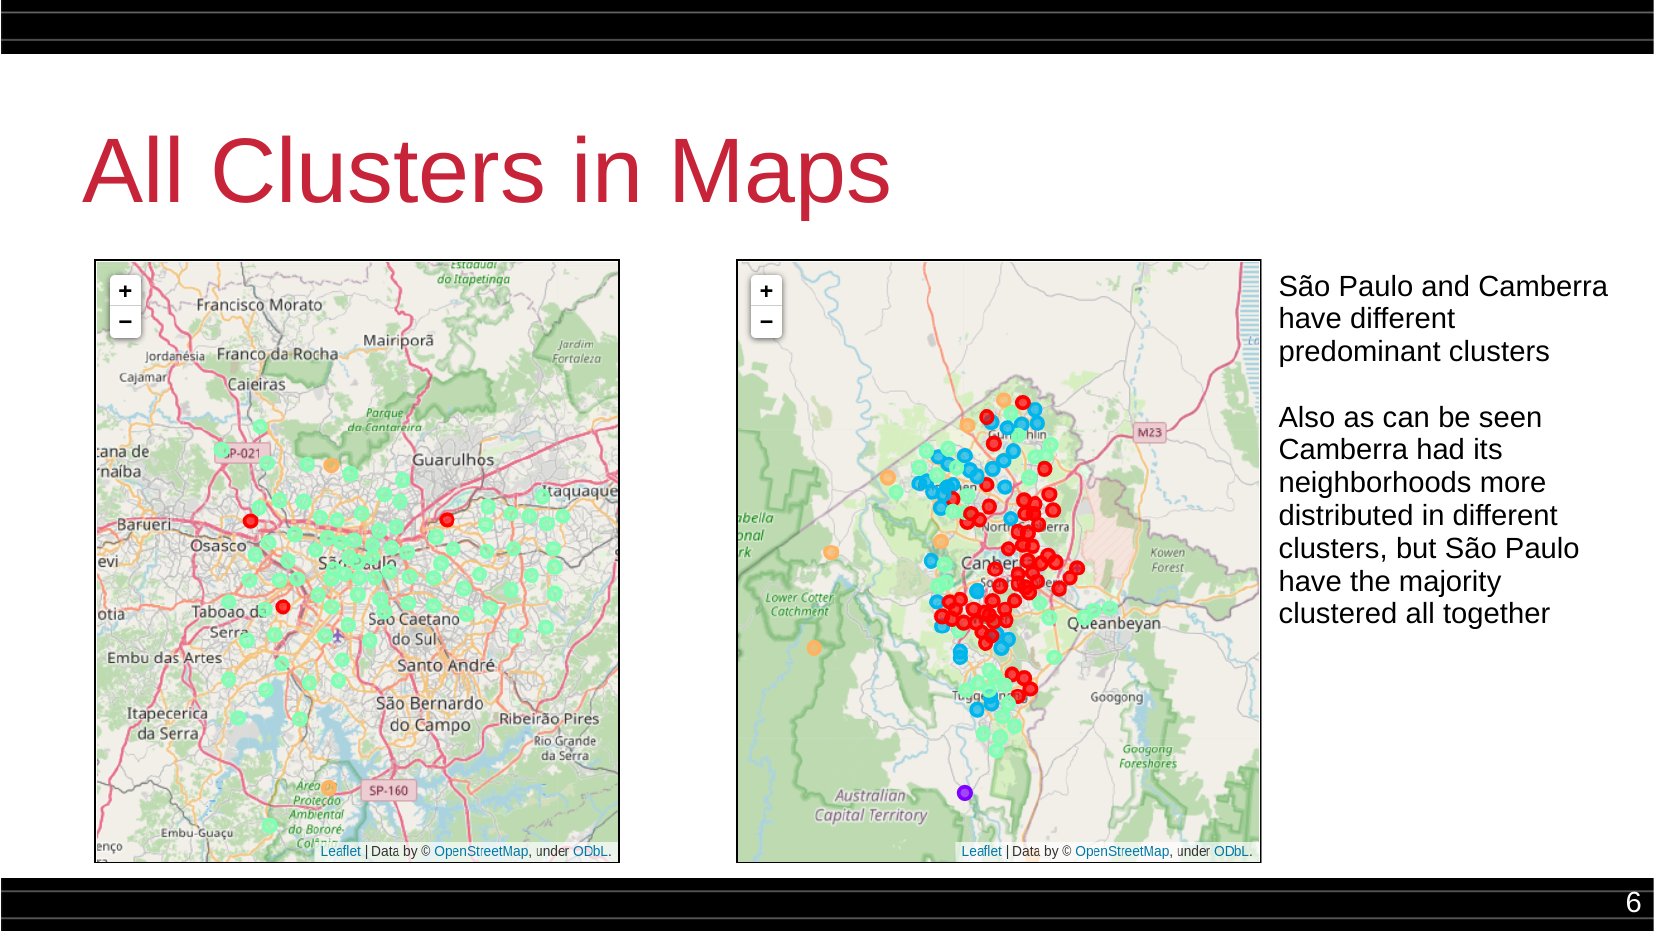

# All Clusters in Maps
São Paulo and Camberra have different predominant clusters
Also as can be seen Camberra had its neighborhoods more distributed in different clusters, but São Paulo have the majority clustered all together